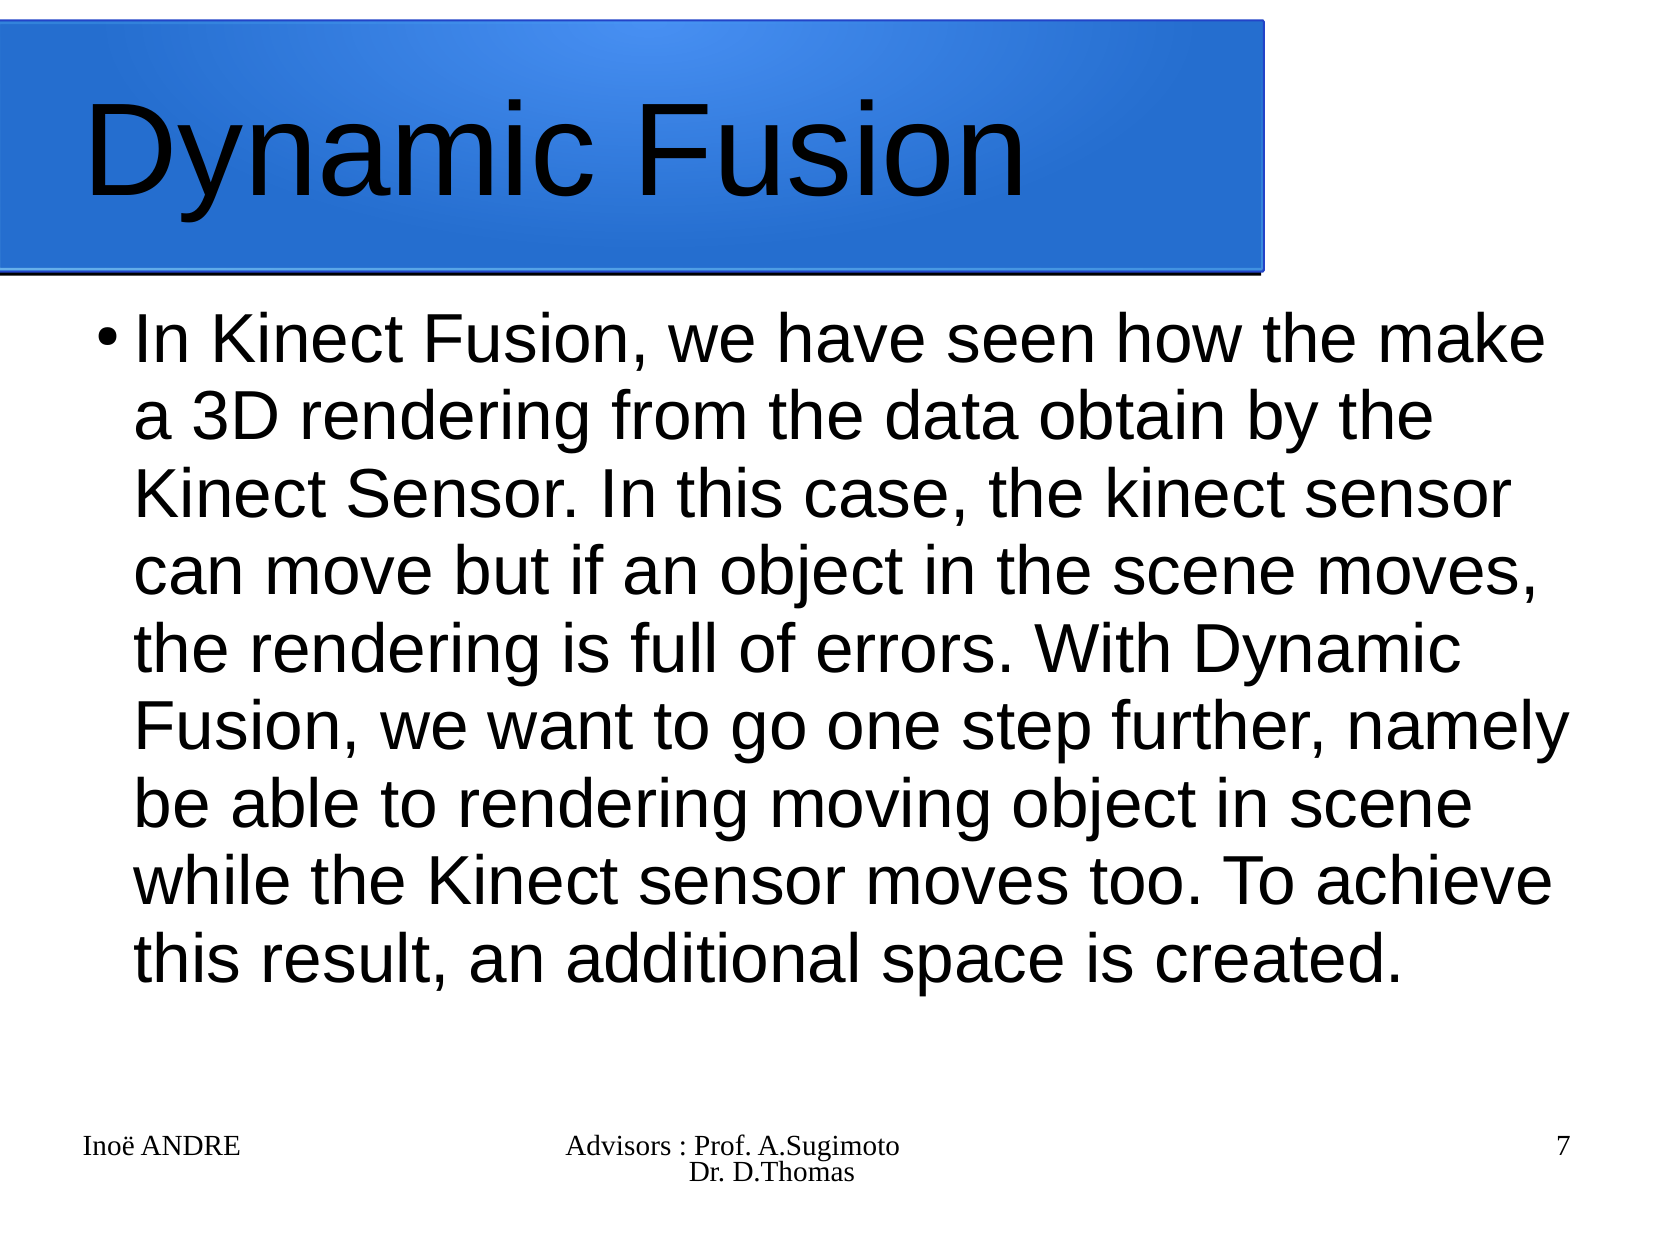

# Dynamic Fusion
In Kinect Fusion, we have seen how the make a 3D rendering from the data obtain by the Kinect Sensor. In this case, the kinect sensor can move but if an object in the scene moves, the rendering is full of errors. With Dynamic Fusion, we want to go one step further, namely be able to rendering moving object in scene while the Kinect sensor moves too. To achieve this result, an additional space is created.
Inoë ANDRE
Advisors : Prof. A.Sugimoto Dr. D.Thomas
7